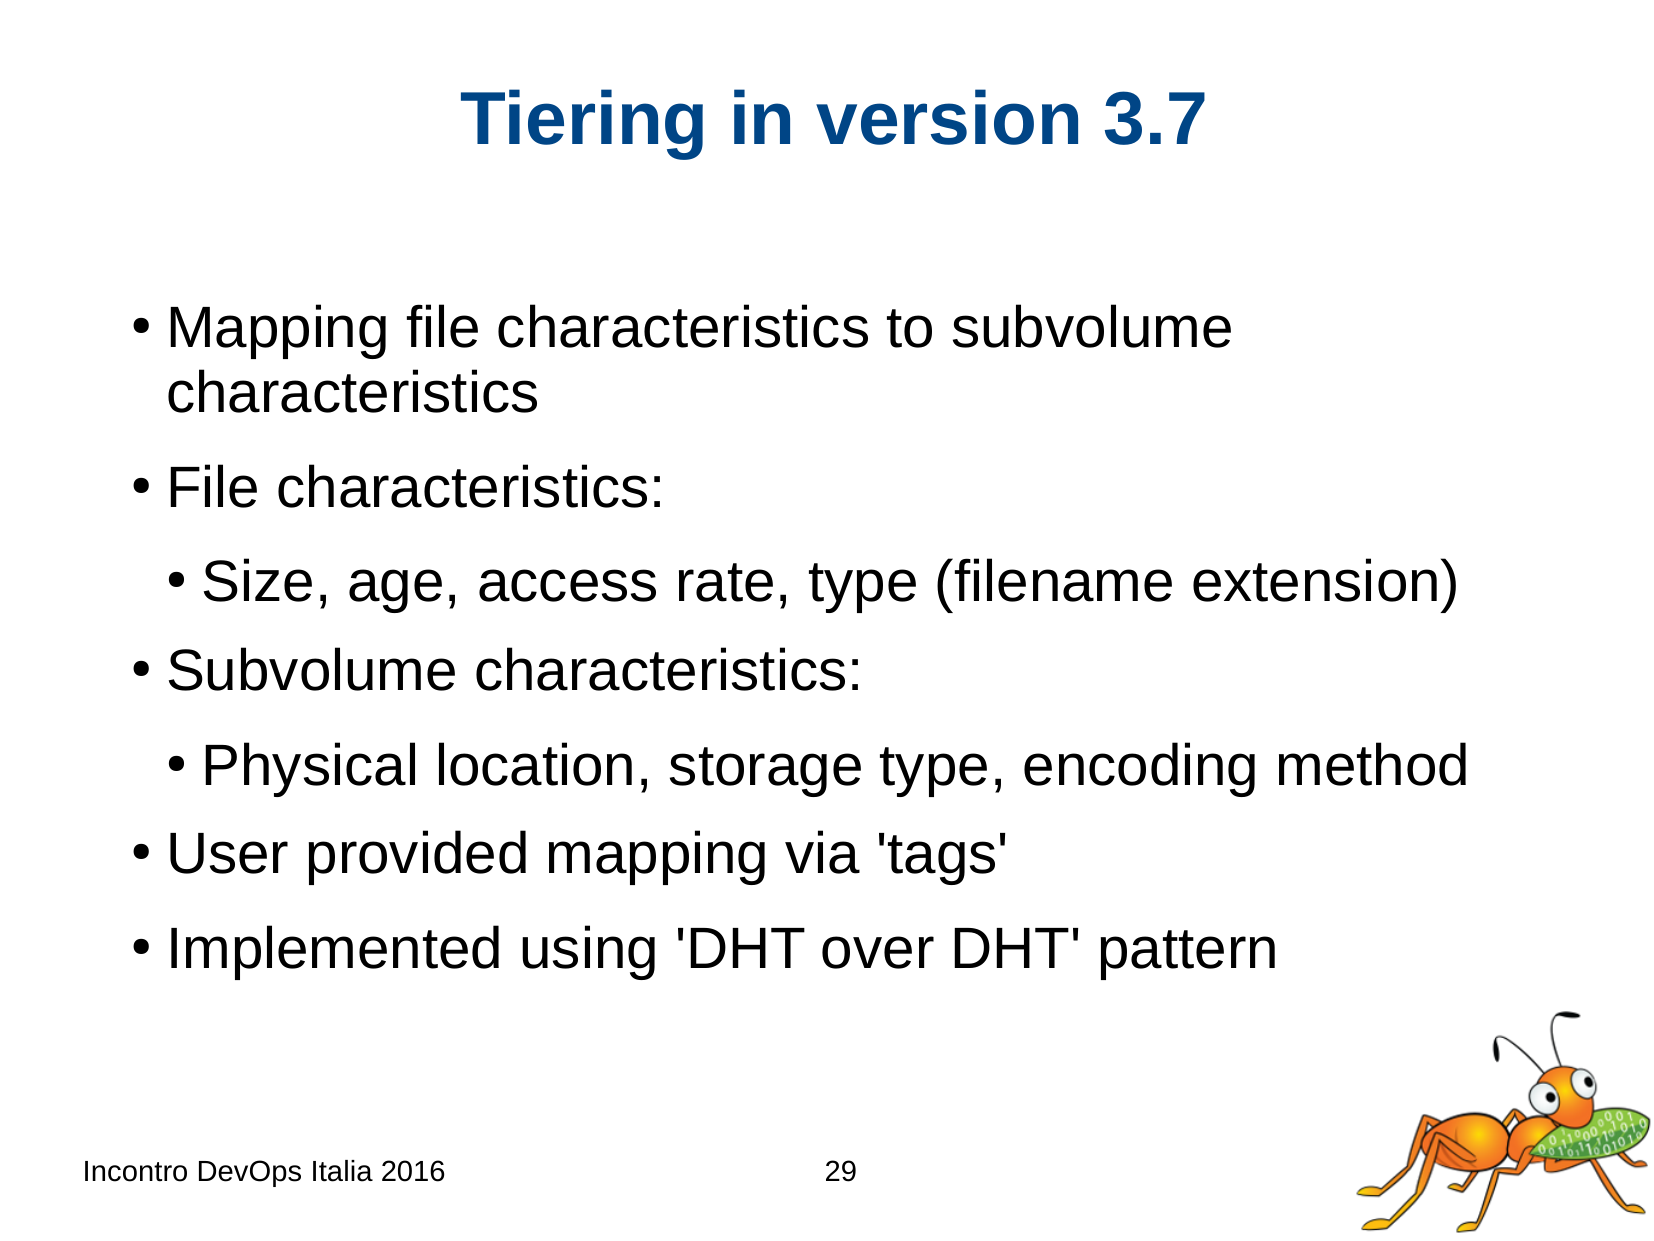

Tiering in version 3.7
# Mapping file characteristics to subvolume characteristics
File characteristics:
Size, age, access rate, type (filename extension)
Subvolume characteristics:
Physical location, storage type, encoding method
User provided mapping via 'tags'
Implemented using 'DHT over DHT' pattern
FOSDEM, 31 January 2015
29